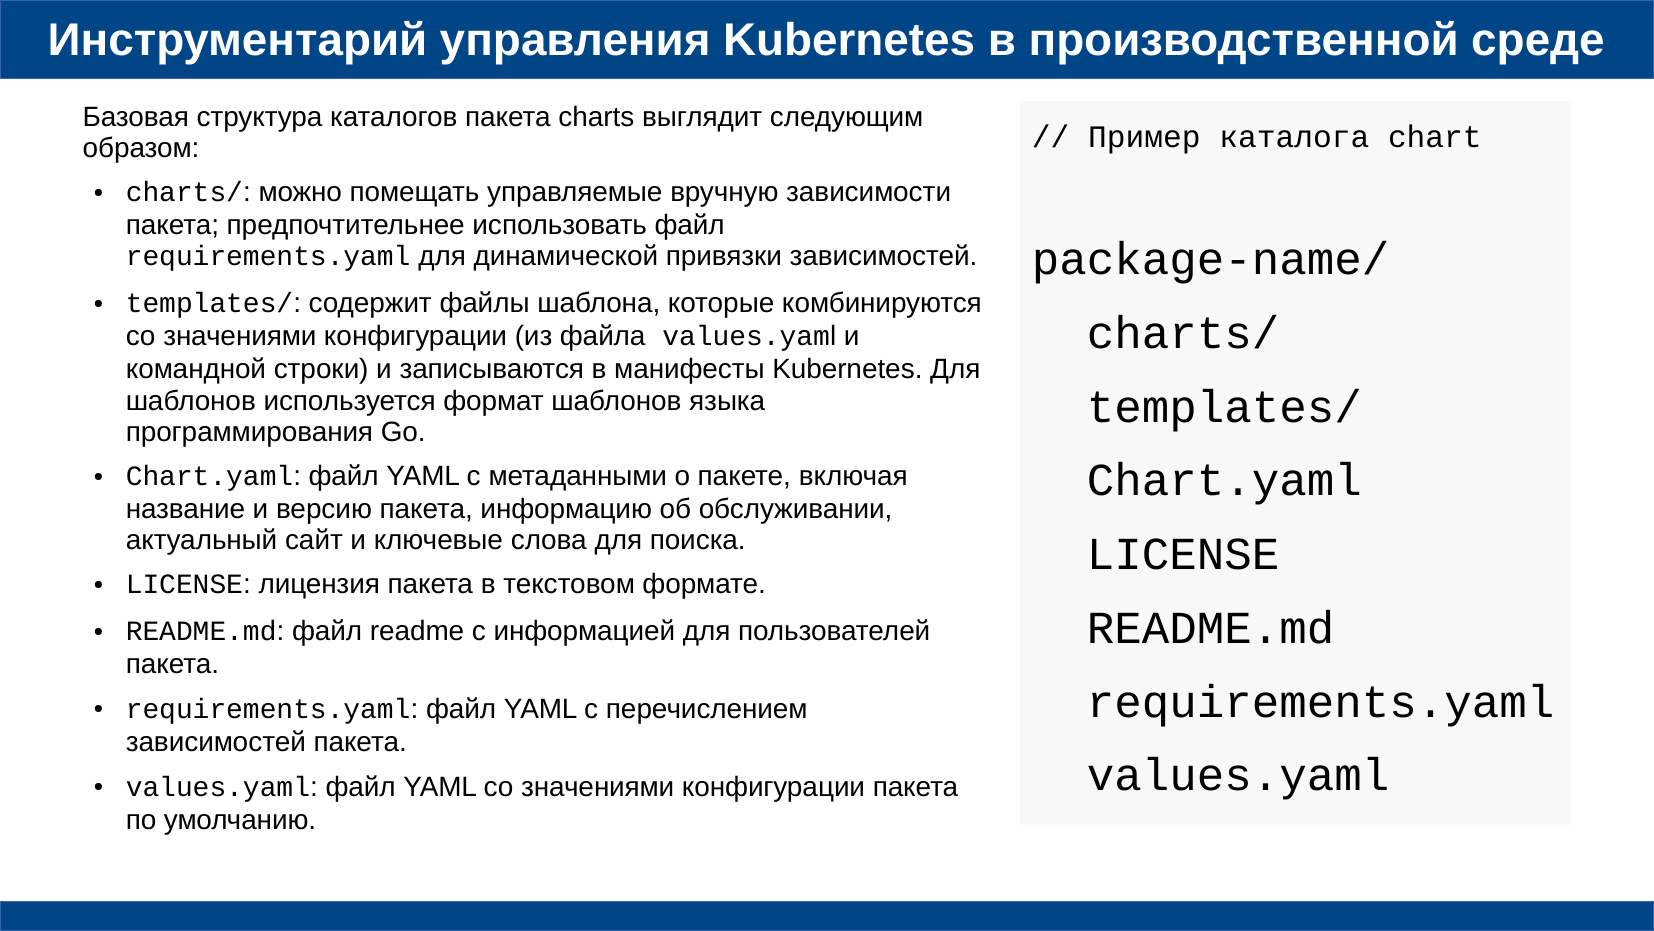

# Инструментарий управления Kubernetes в производственной среде
Базовая структура каталогов пакета charts выглядит следующим образом:
charts/: можно помещать управляемые вручную зависимости пакета; предпочтительнее использовать файл requirements.yaml для динамической привязки зависимостей.
templates/: содержит файлы шаблона, которые комбинируются со значениями конфигурации (из файла values.yaml и командной строки) и записываются в манифесты Kubernetes. Для шаблонов используется формат шаблонов языка программирования Go.
Chart.yaml: файл YAML с метаданными о пакете, включая название и версию пакета, информацию об обслуживании, актуальный сайт и ключевые слова для поиска.
LICENSE: лицензия пакета в текстовом формате.
README.md: файл readme с информацией для пользователей пакета.
requirements.yaml: файл YAML с перечислением зависимостей пакета.
values.yaml: файл YAML со значениями конфигурации пакета по умолчанию.
// Пример каталога chart
package-name/
 charts/
 templates/
 Chart.yaml
 LICENSE
 README.md
 requirements.yaml
 values.yaml